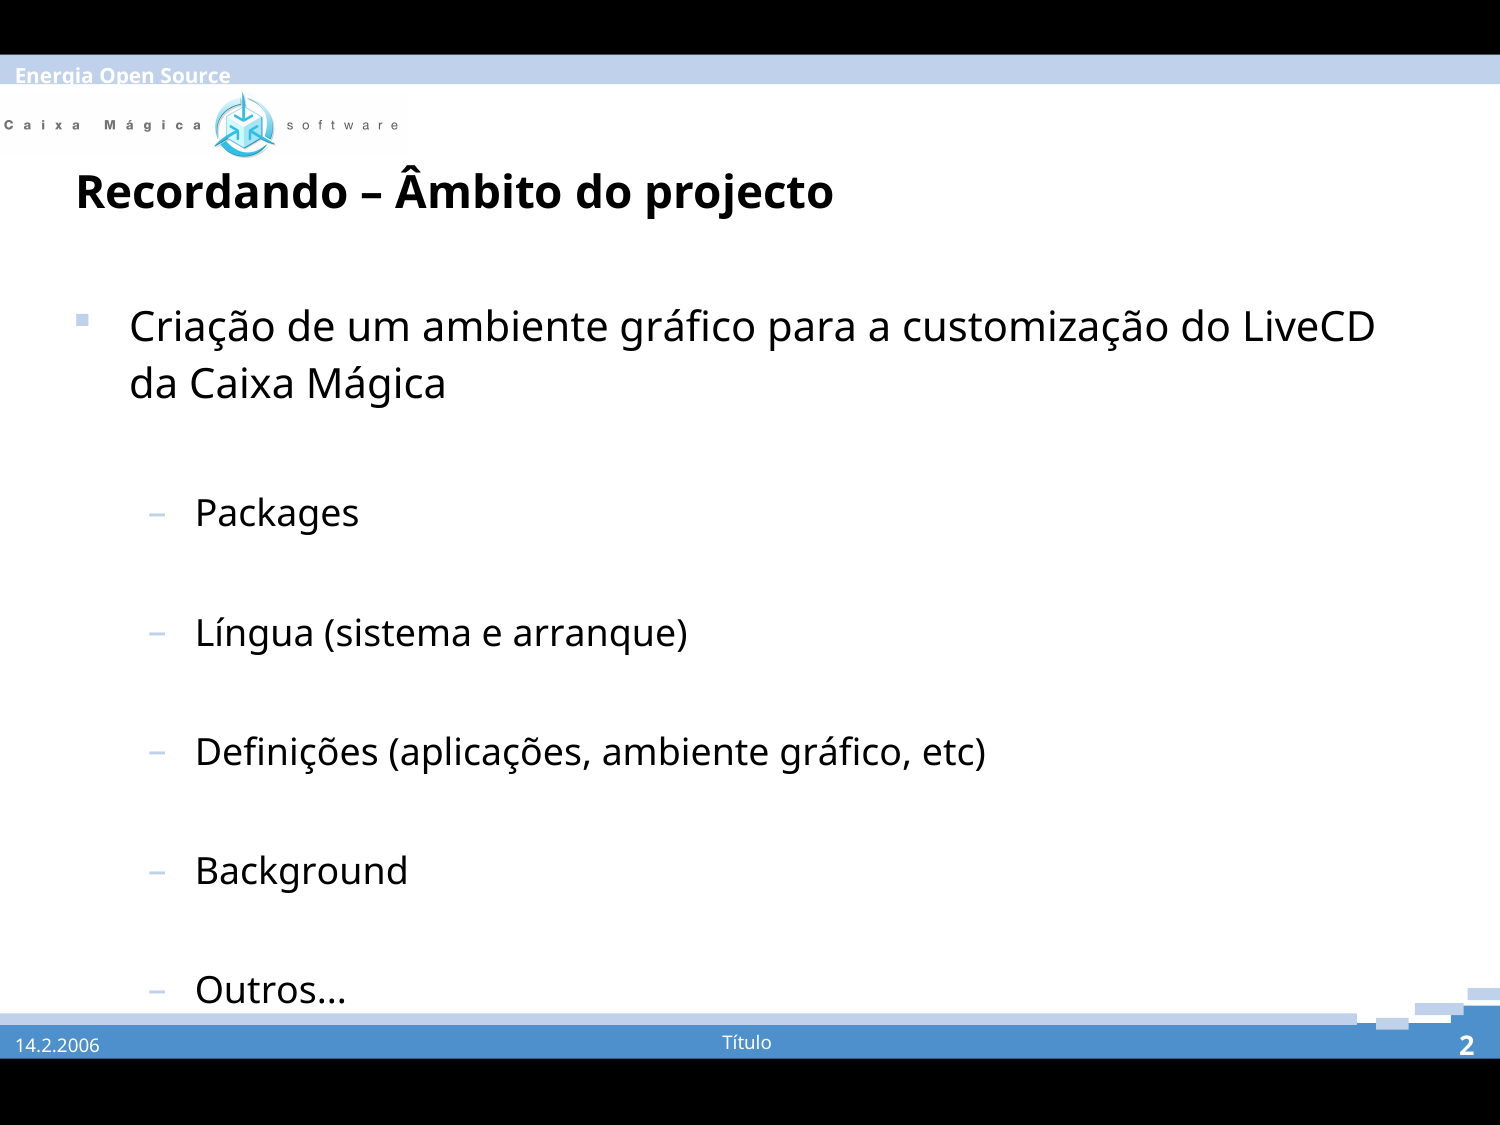

# Recordando – Âmbito do projecto
Criação de um ambiente gráfico para a customização do LiveCD da Caixa Mágica
Packages
Língua (sistema e arranque)
Definições (aplicações, ambiente gráfico, etc)
Background
Outros...